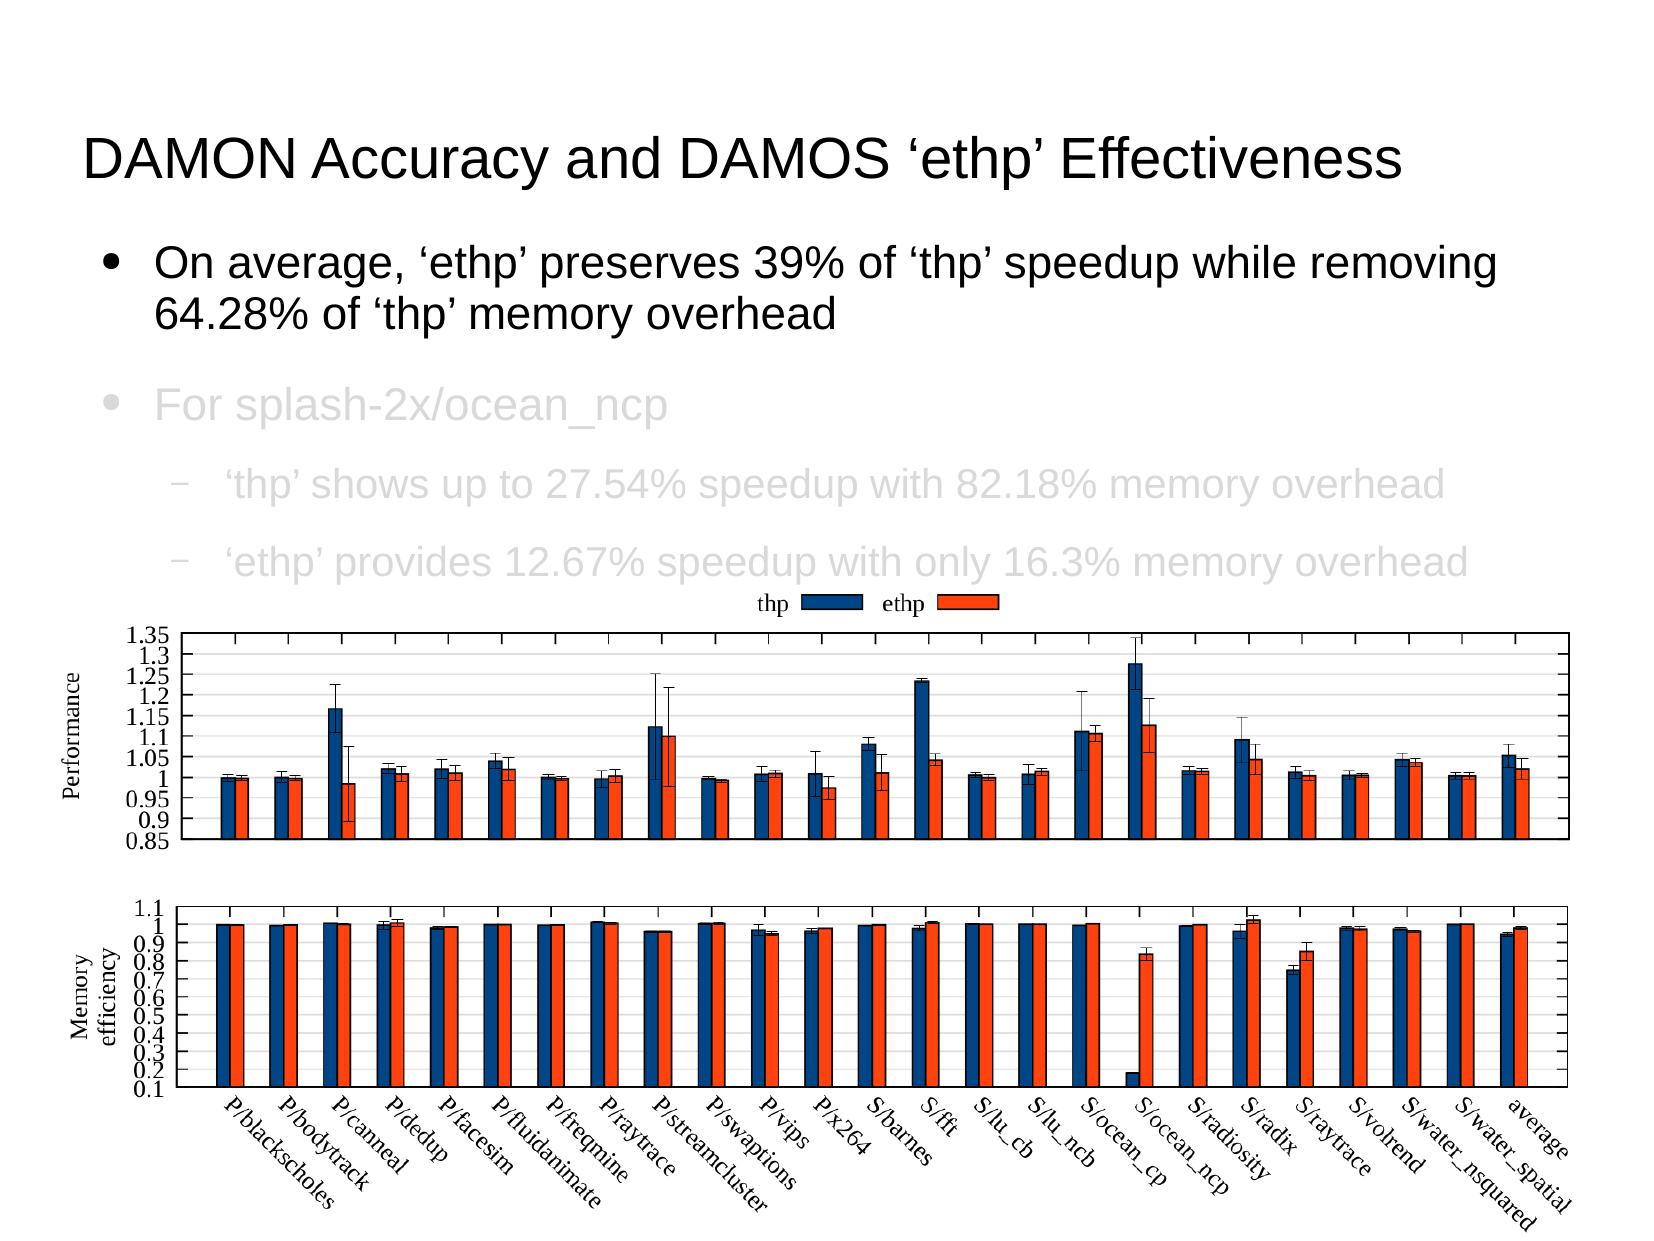

# DAMON Accuracy and DAMOS ‘ethp’ Effectiveness
On average, ‘ethp’ preserves 39% of ‘thp’ speedup while removing 64.28% of ‘thp’ memory overhead
For splash-2x/ocean_ncp
‘thp’ shows up to 27.54% speedup with 82.18% memory overhead
‘ethp’ provides 12.67% speedup with only 16.3% memory overhead